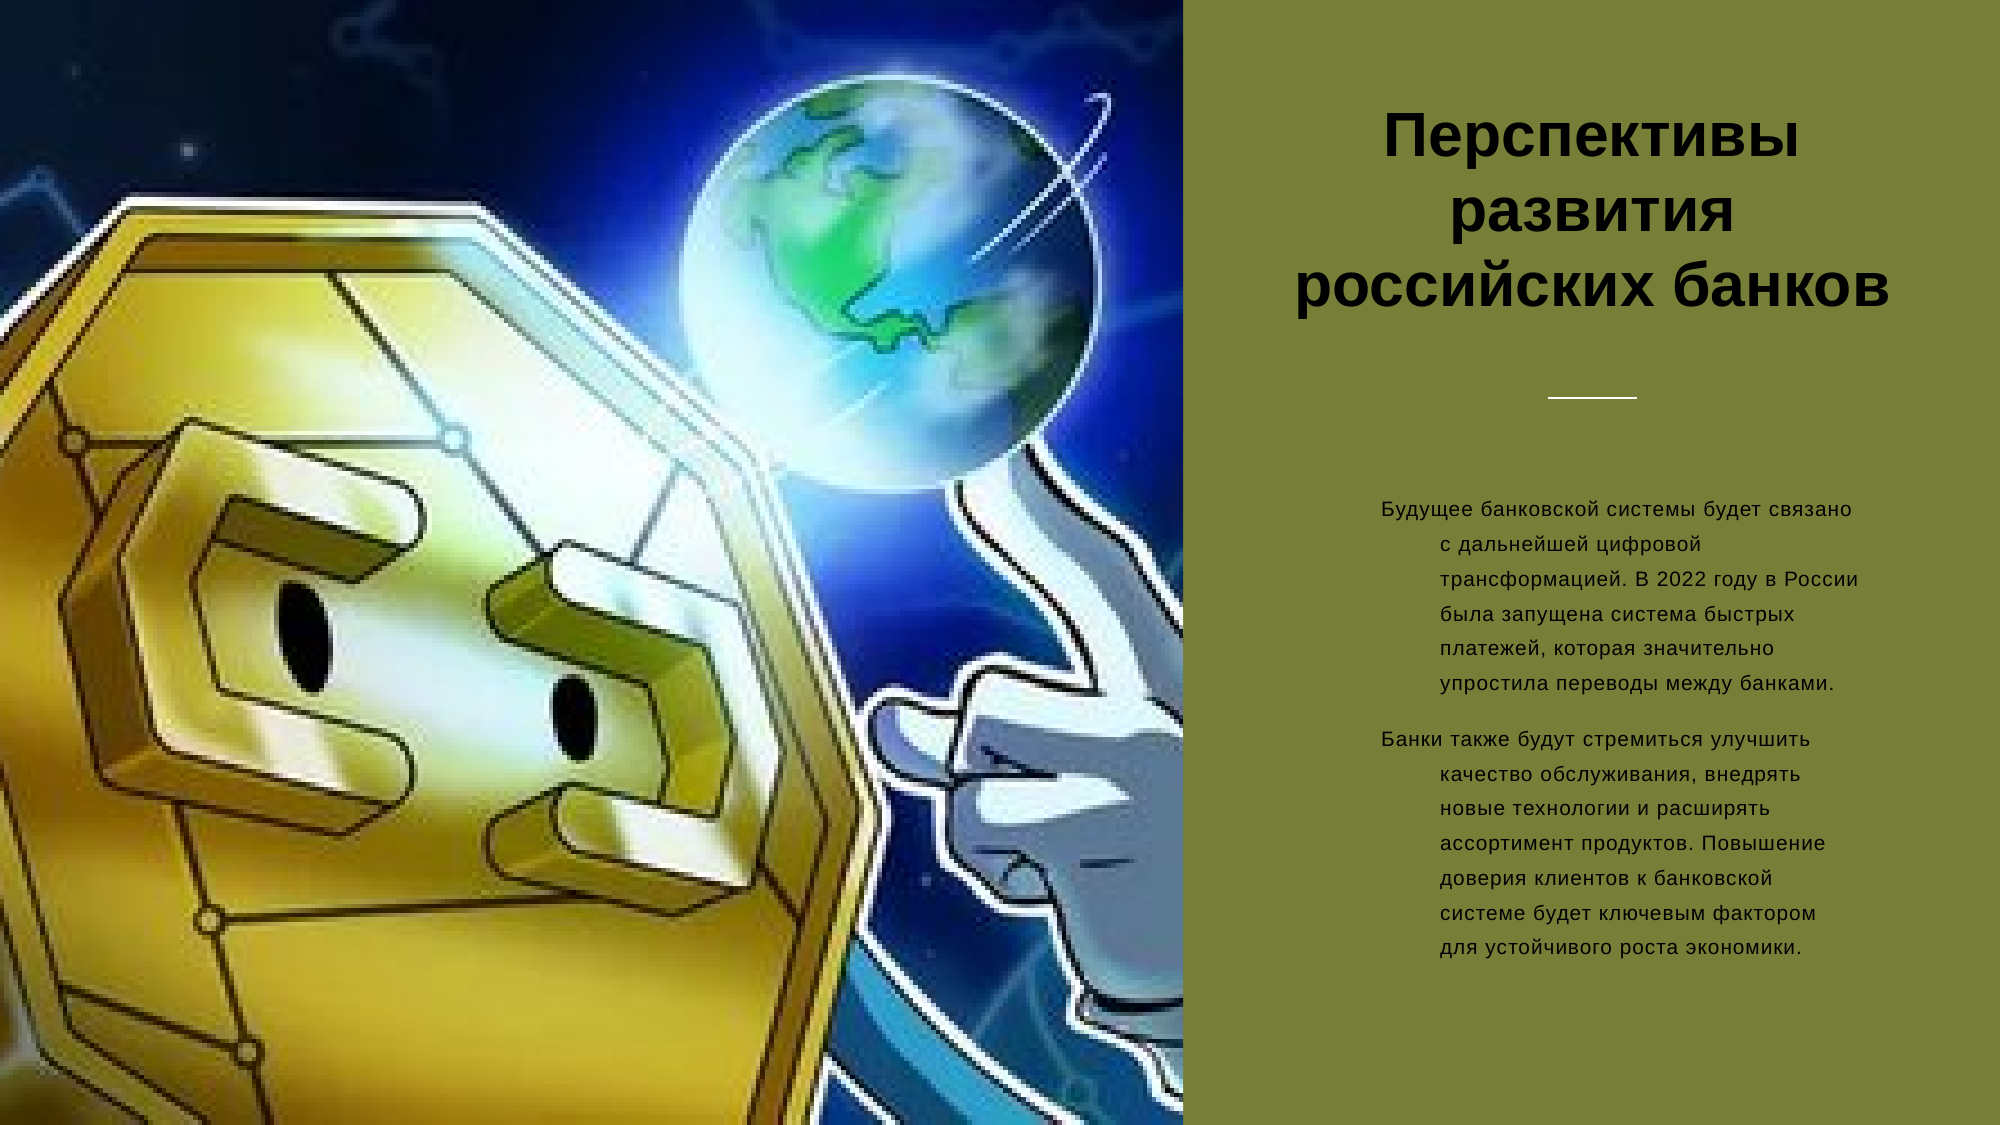

# Перспективы развития российских банков
Будущее банковской системы будет связано с дальнейшей цифровой трансформацией. В 2022 году в России была запущена система быстрых платежей, которая значительно упростила переводы между банками.
Банки также будут стремиться улучшить качество обслуживания, внедрять новые технологии и расширять ассортимент продуктов. Повышение доверия клиентов к банковской системе будет ключевым фактором для устойчивого роста экономики.